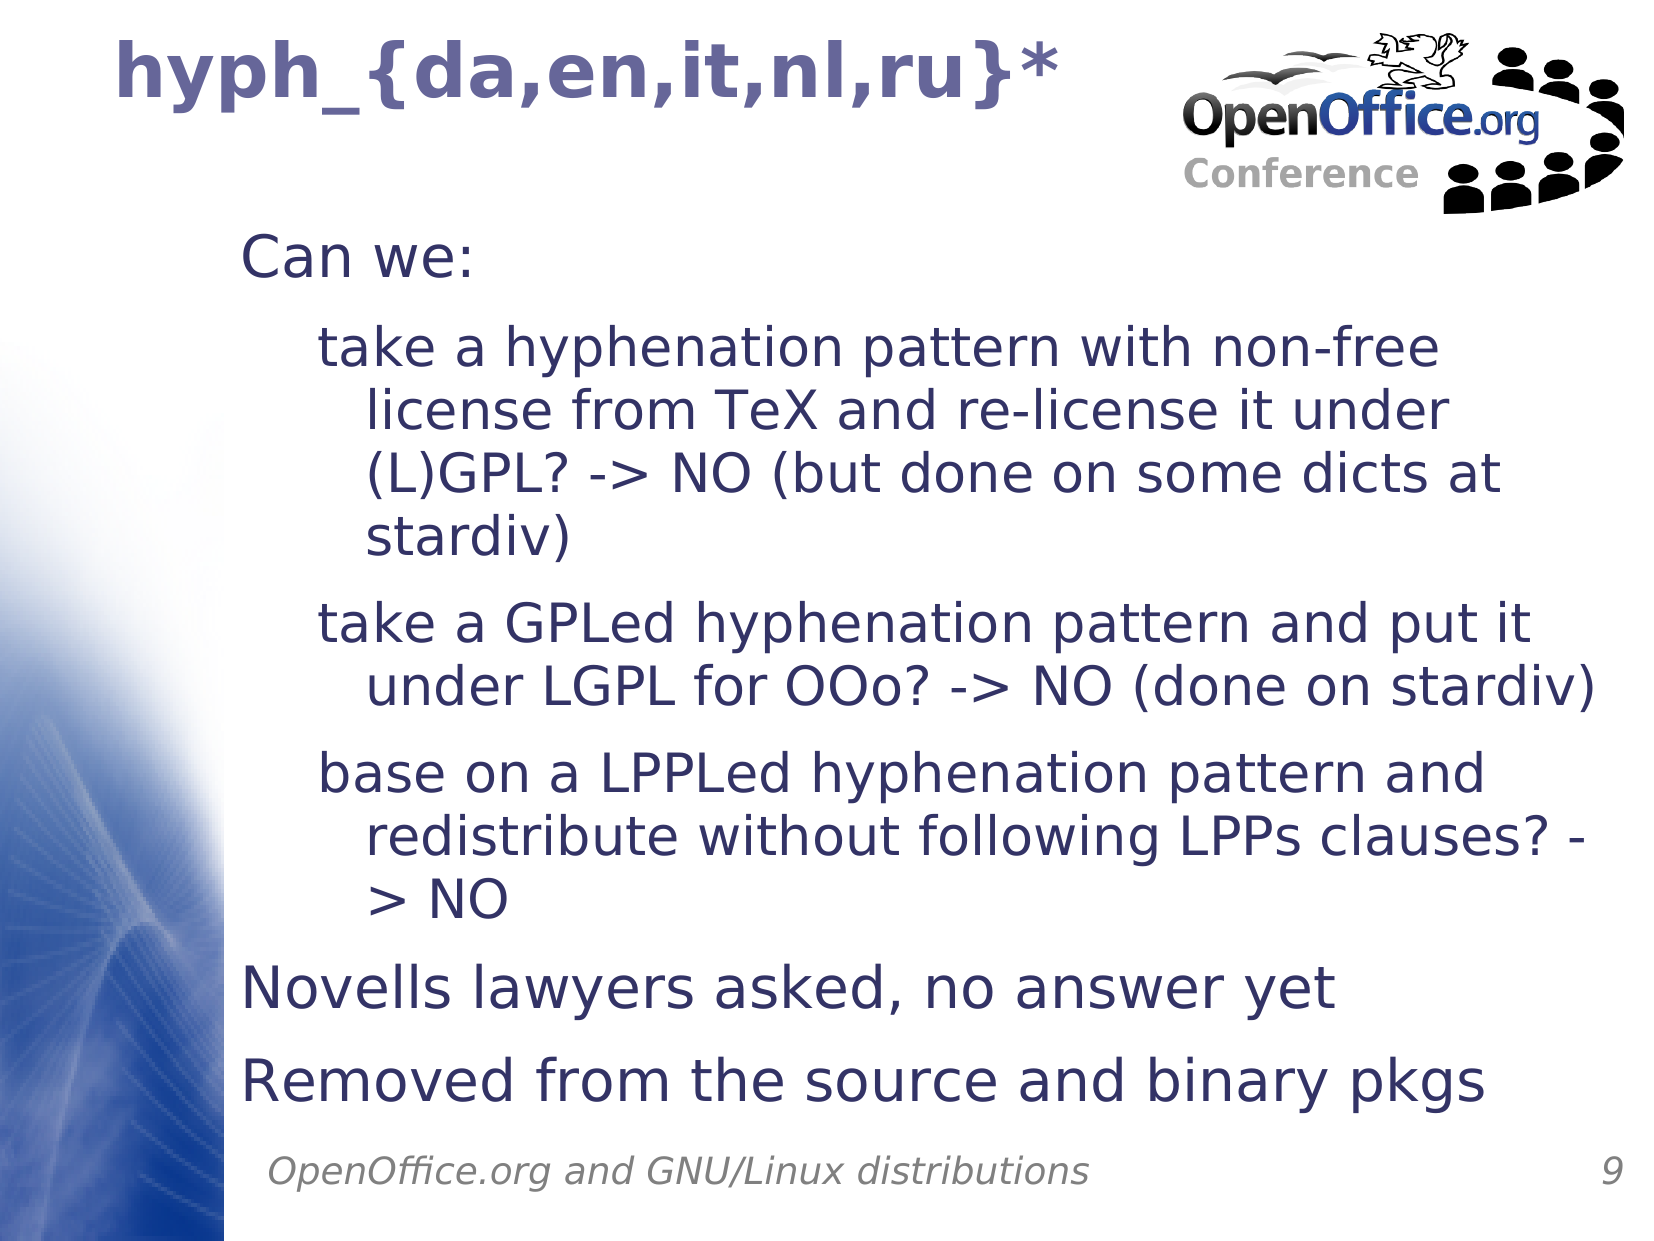

# hyph_{da,en,it,nl,ru}*
Can we:
take a hyphenation pattern with non-free license from TeX and re-license it under (L)GPL? -> NO (but done on some dicts at stardiv)
take a GPLed hyphenation pattern and put it under LGPL for OOo? -> NO (done on stardiv)
base on a LPPLed hyphenation pattern and redistribute without following LPPs clauses? -> NO
Novells lawyers asked, no answer yet
Removed from the source and binary pkgs